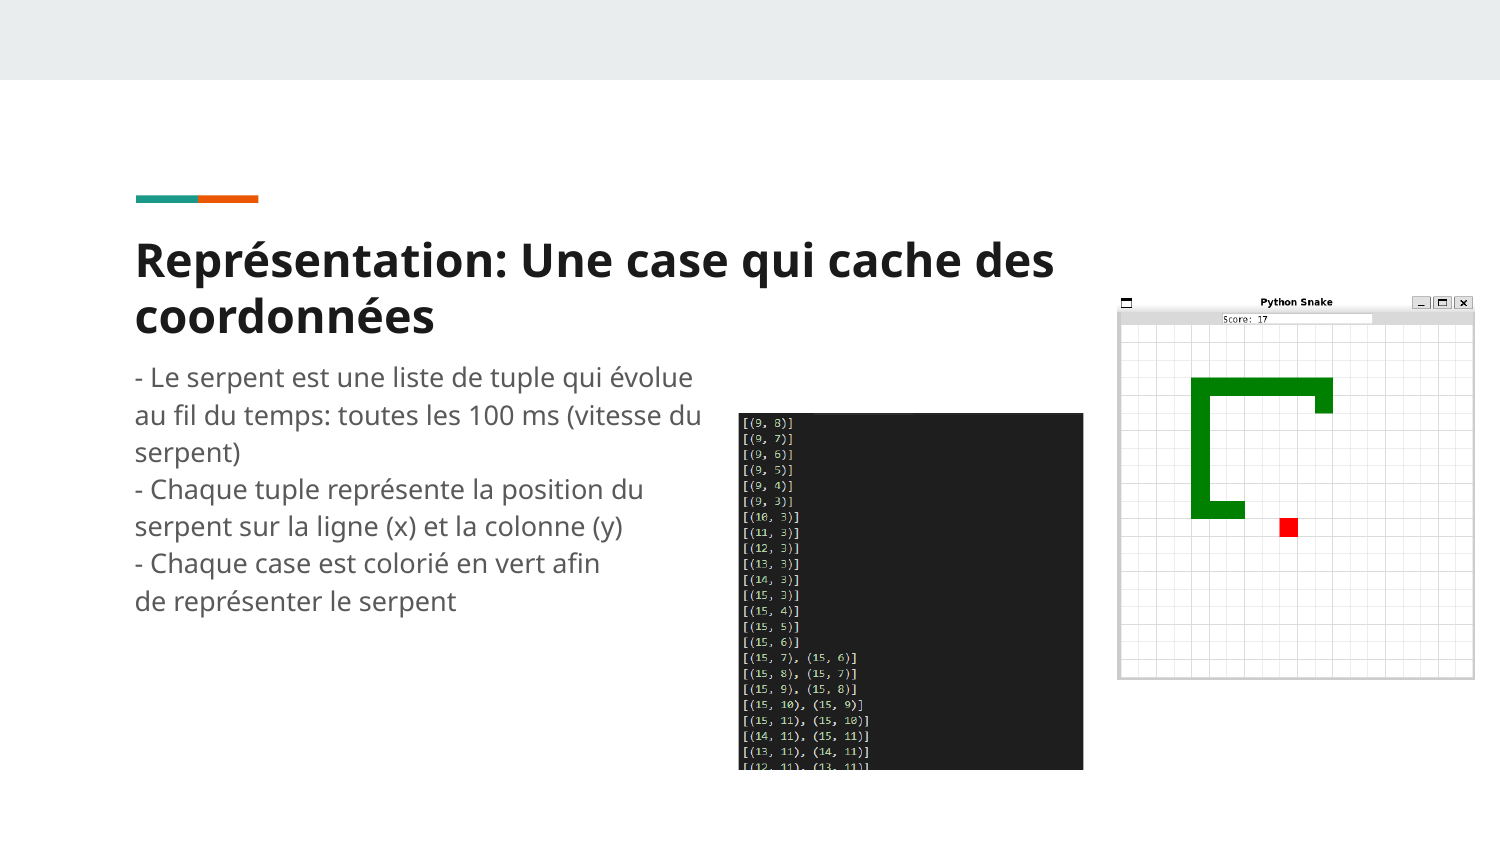

# Représentation: Une case qui cache des coordonnées
- Le serpent est une liste de tuple qui évolue au fil du temps: toutes les 100 ms (vitesse du serpent)
- Chaque tuple représente la position du serpent sur la ligne (x) et la colonne (y)
- Chaque case est colorié en vert afin
de représenter le serpent